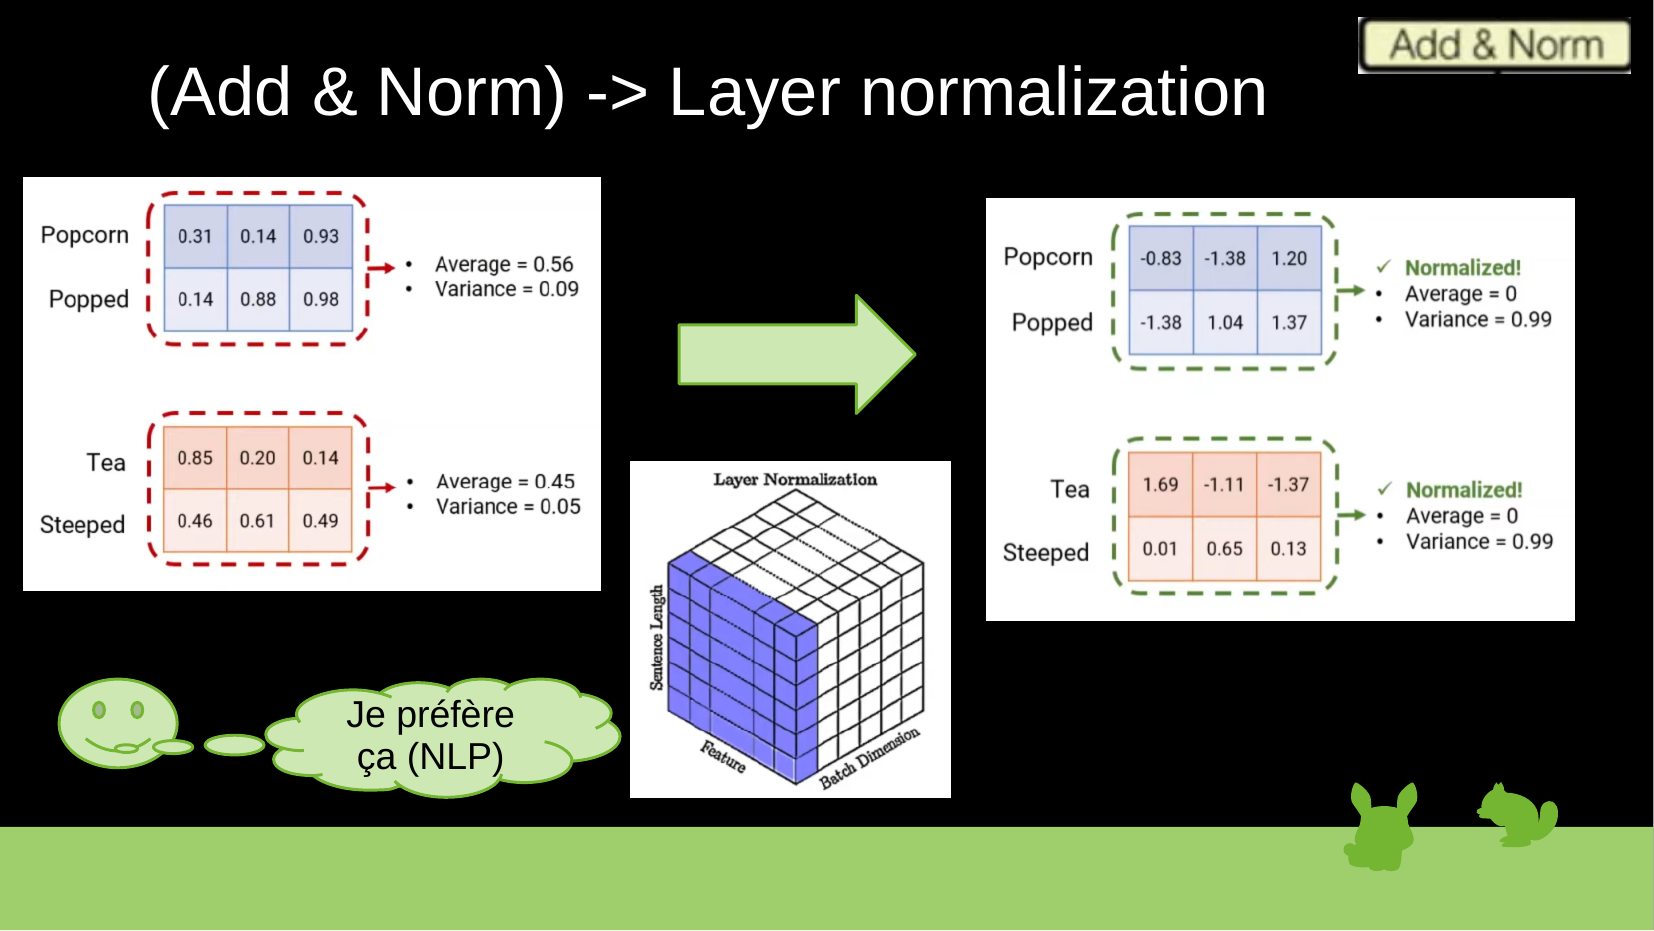

# (Add & Norm) -> Layer normalization
512
Je préfère ça (NLP)